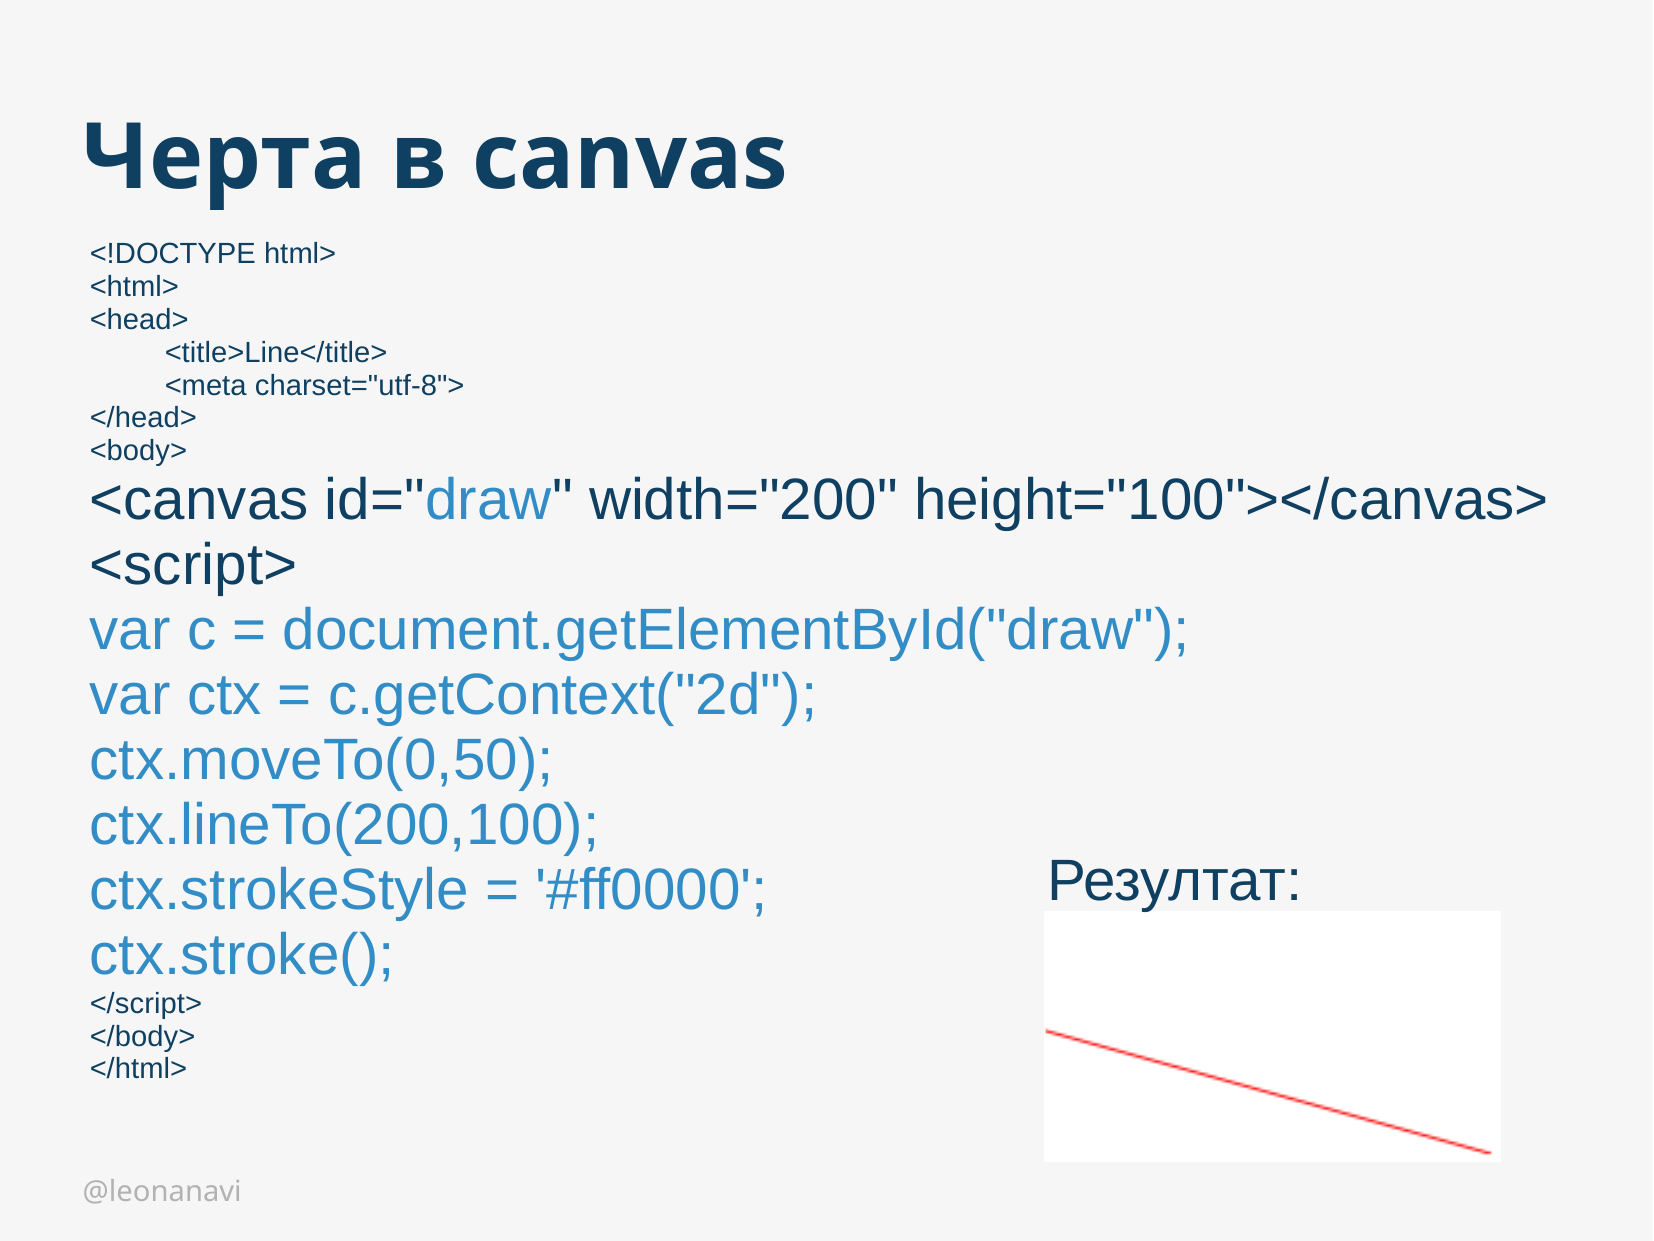

# Черта в canvas
<!DOCTYPE html>
<html>
<head>
	<title>Line</title>
	<meta charset="utf-8">
</head>
<body>
<canvas id="draw" width="200" height="100"></canvas>
<script>
var c = document.getElementById("draw");
var ctx = c.getContext("2d");
ctx.moveTo(0,50);
ctx.lineTo(200,100);
ctx.strokeStyle = '#ff0000';
ctx.stroke();
</script>
</body>
</html>
Резултат: